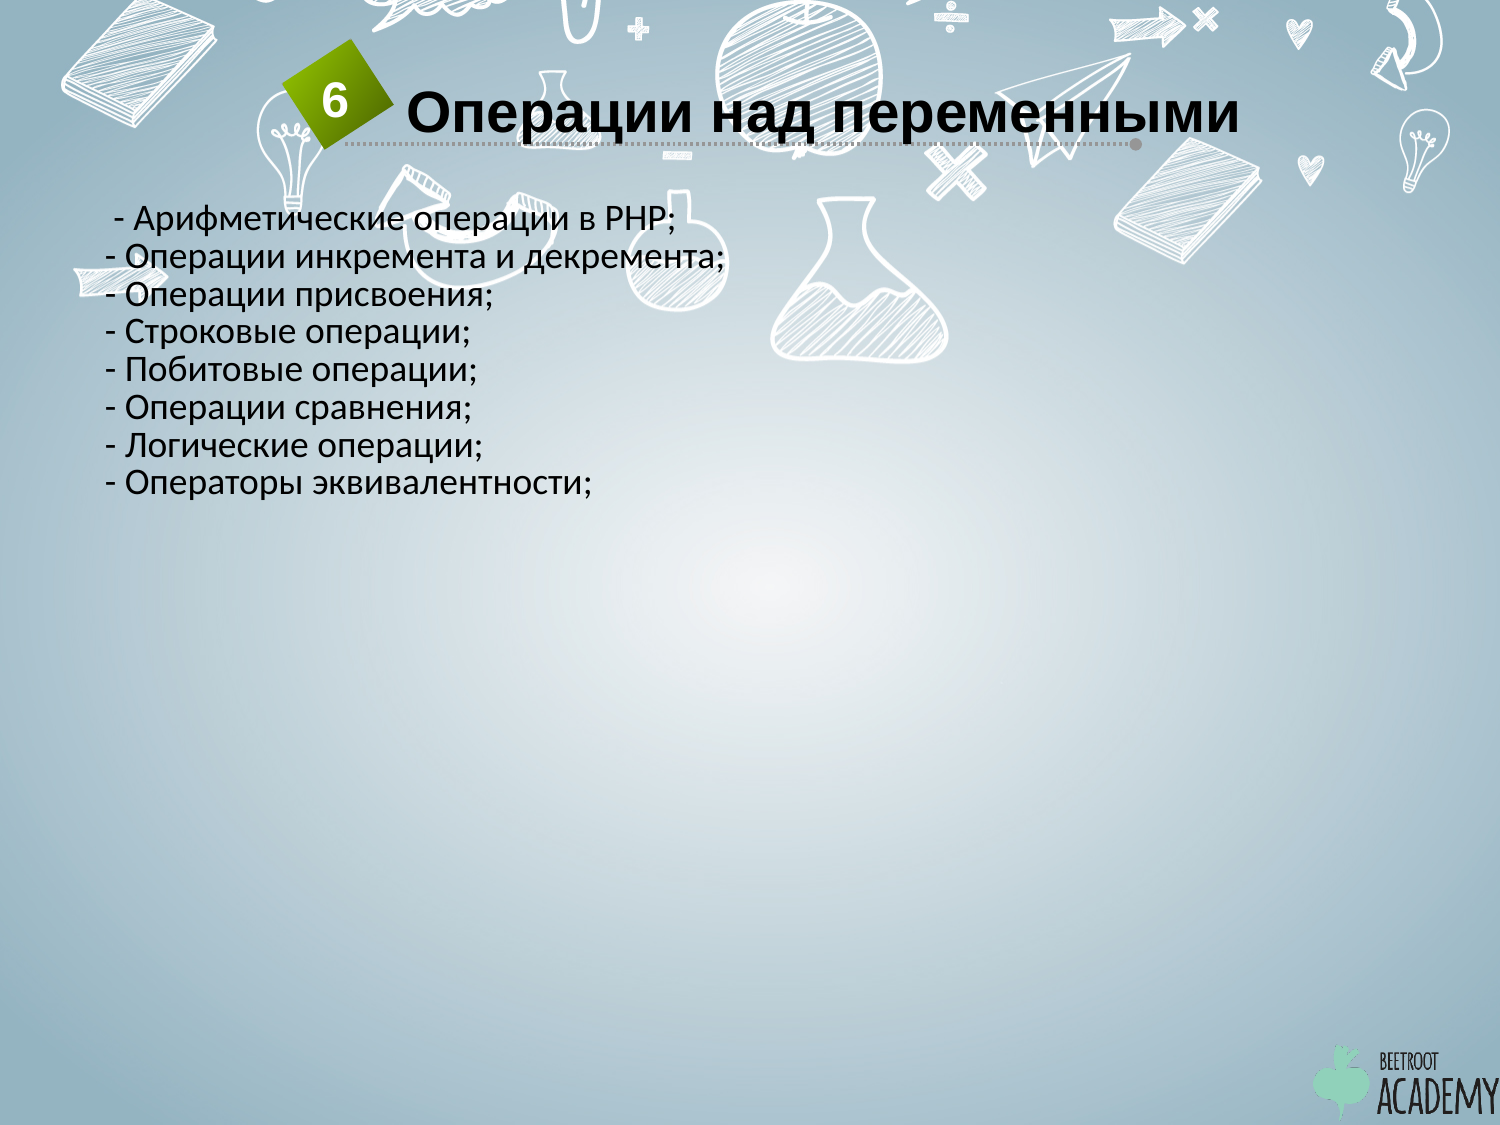

6
 Операции над переменными
 - Арифметические операции в PHP;
- Операции инкремента и декремента;
- Операции присвоения;
- Строковые операции;
- Побитовые операции;
- Операции сравнения;
- Логические операции;
- Операторы эквивалентности;